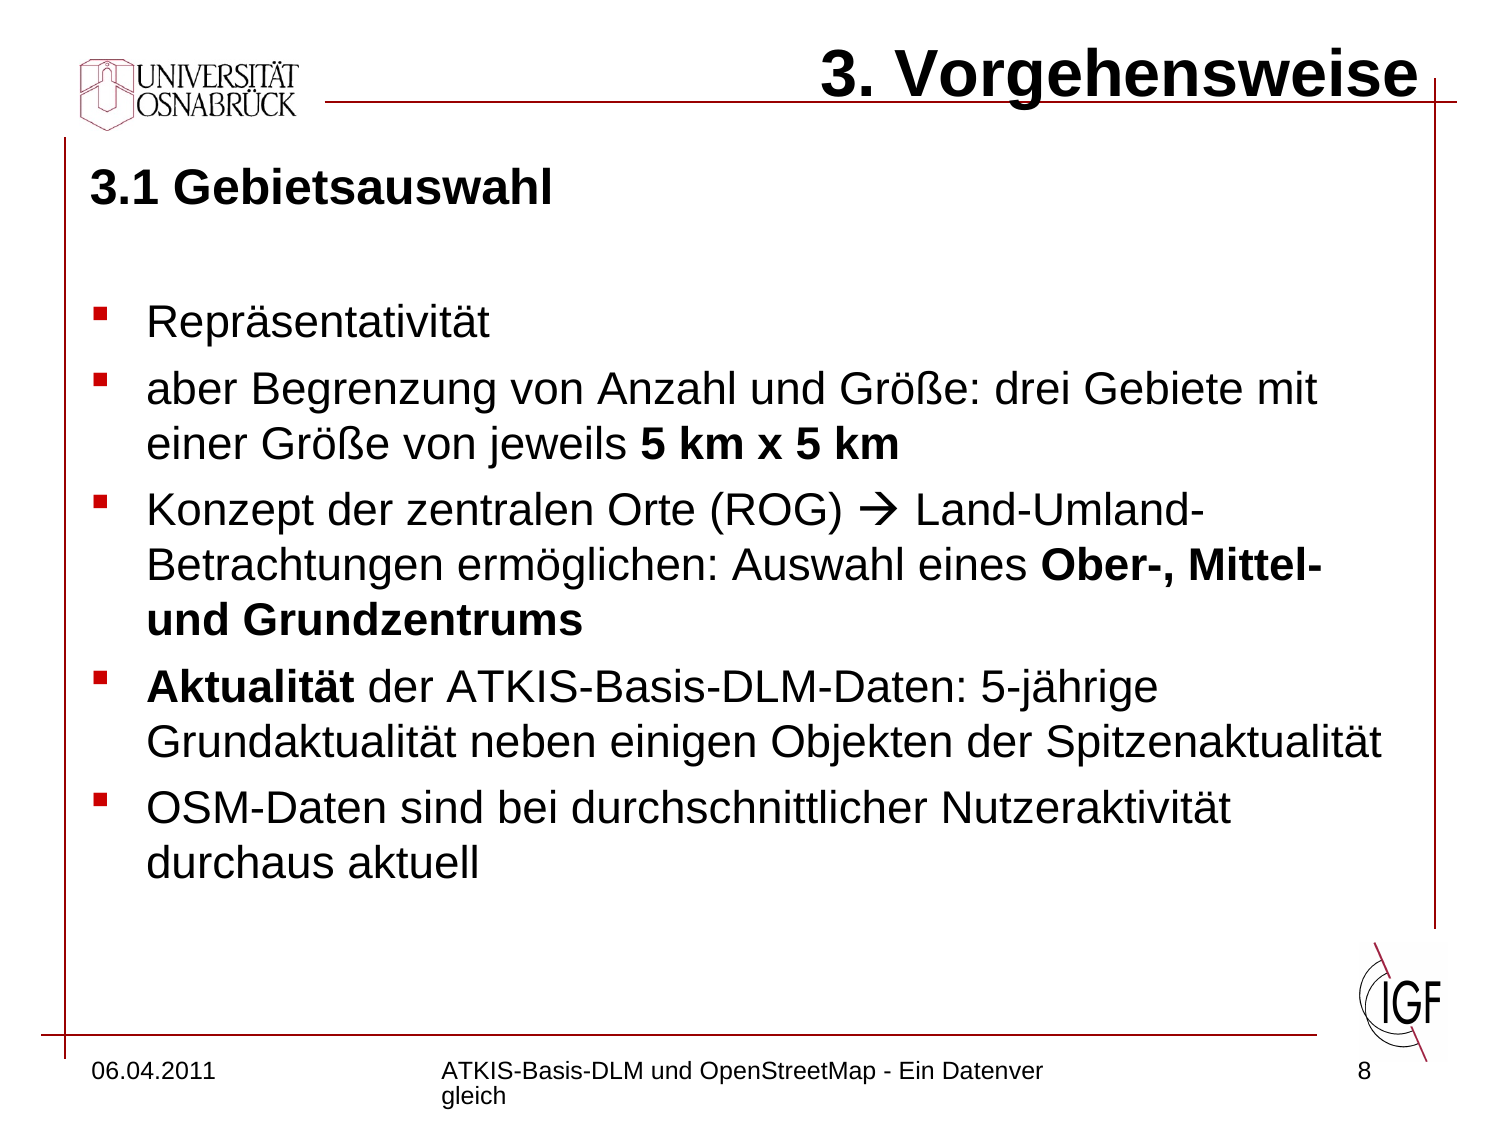

# 3. Vorgehensweise
3.1 Gebietsauswahl
Repräsentativität
aber Begrenzung von Anzahl und Größe: drei Gebiete mit einer Größe von jeweils 5 km x 5 km
Konzept der zentralen Orte (ROG)  Land-Umland-Betrachtungen ermöglichen: Auswahl eines Ober-, Mittel- und Grundzentrums
Aktualität der ATKIS-Basis-DLM-Daten: 5-jährige Grundaktualität neben einigen Objekten der Spitzenaktualität
OSM-Daten sind bei durchschnittlicher Nutzeraktivität durchaus aktuell
06.04.2011
ATKIS-Basis-DLM und OpenStreetMap - Ein Datenvergleich
8